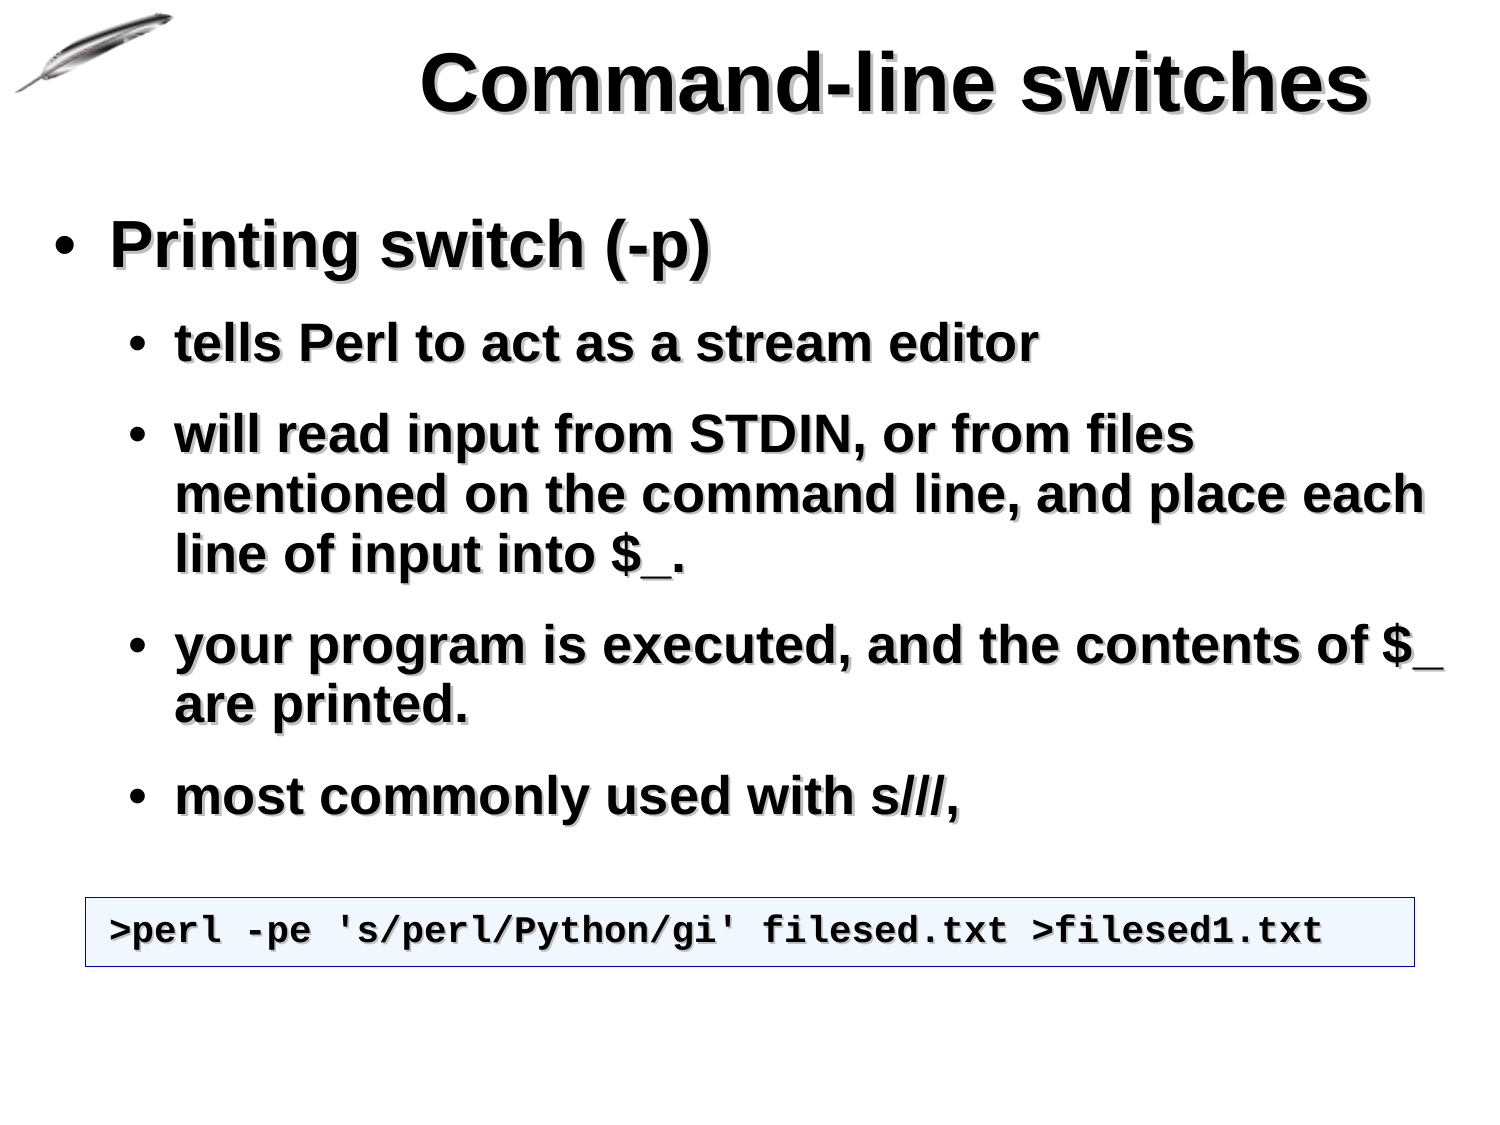

# Command-line switches
Printing switch (-p)
tells Perl to act as a stream editor
will read input from STDIN, or from ﬁles mentioned on the command line, and place each line of input into $_.
your program is executed, and the contents of $_ are printed.
most commonly used with s///,
>perl -pe 's/perl/Python/gi' filesed.txt >filesed1.txt